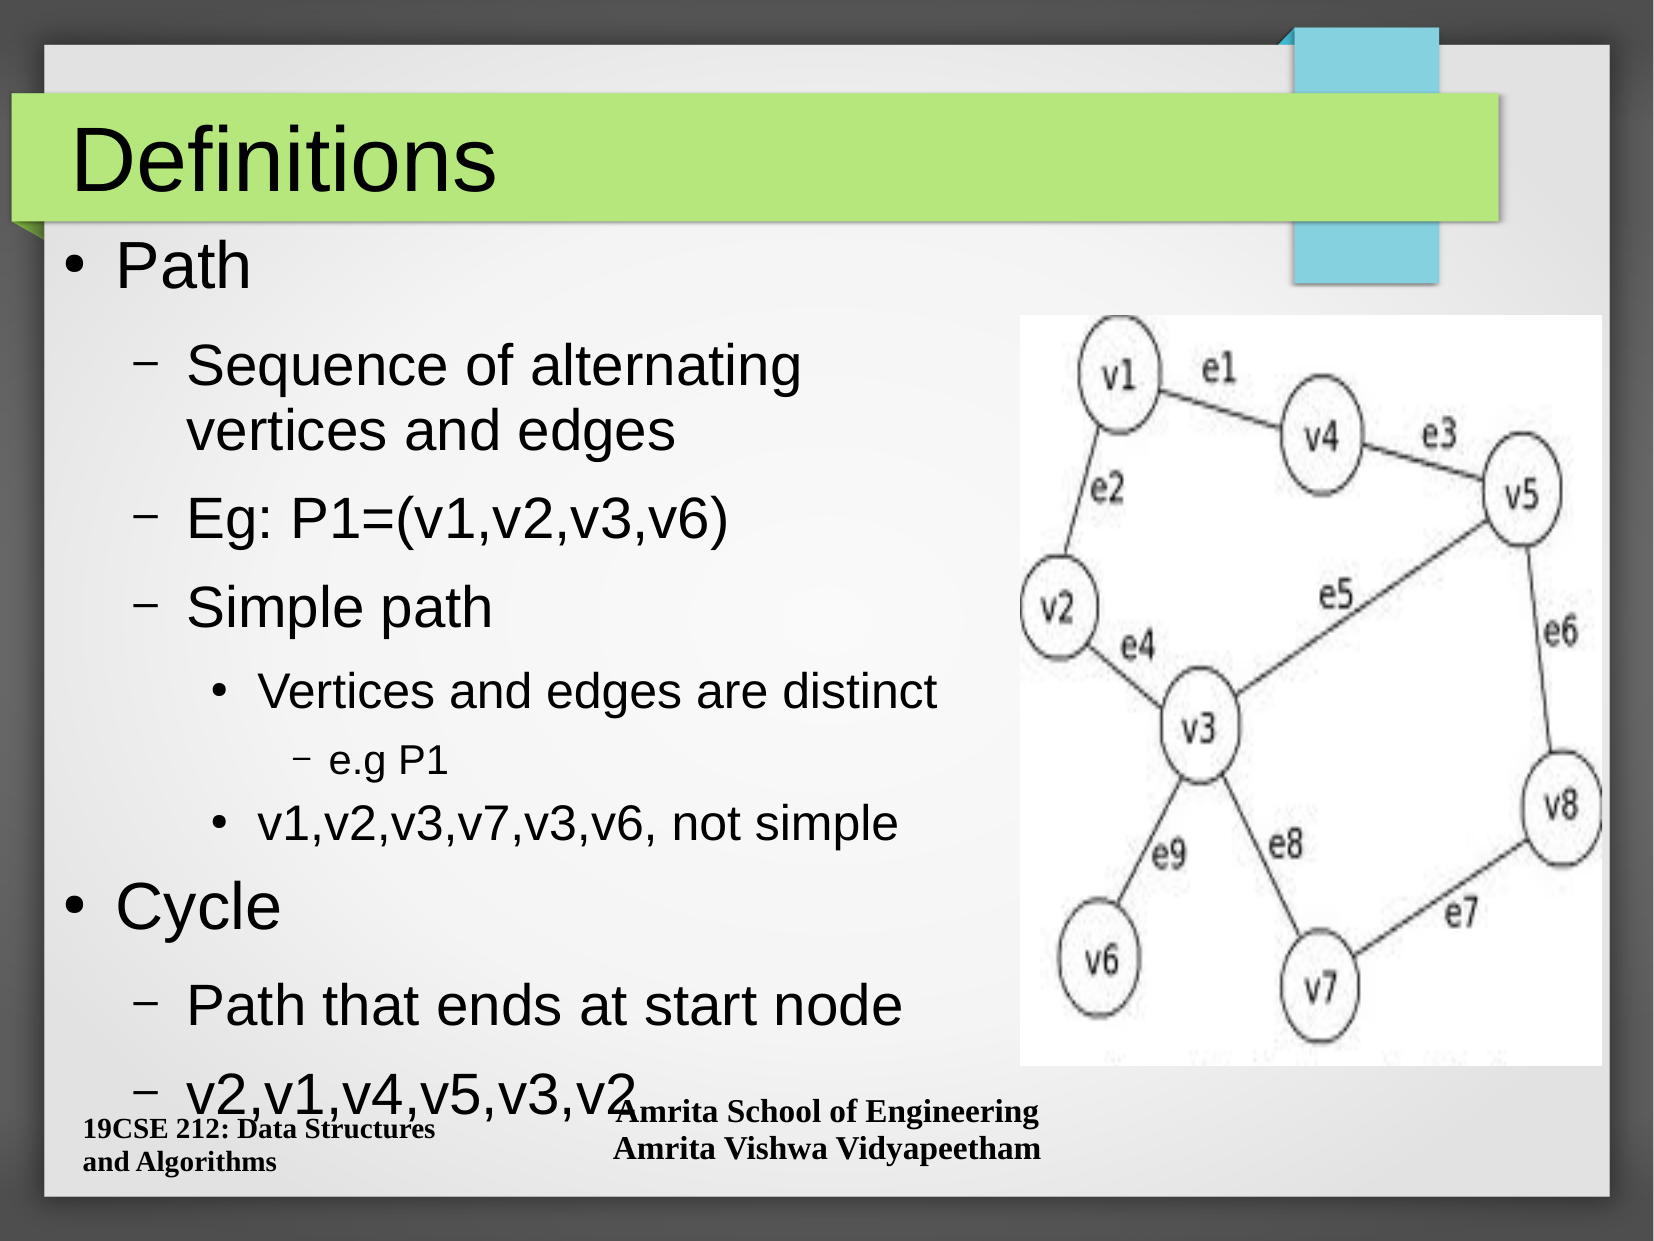

# Definitions
Path
Sequence of alternating vertices and edges
Eg: P1=(v1,v2,v3,v6)
Simple path
Vertices and edges are distinct
e.g P1
v1,v2,v3,v7,v3,v6, not simple
Cycle
Path that ends at start node
v2,v1,v4,v5,v3,v2